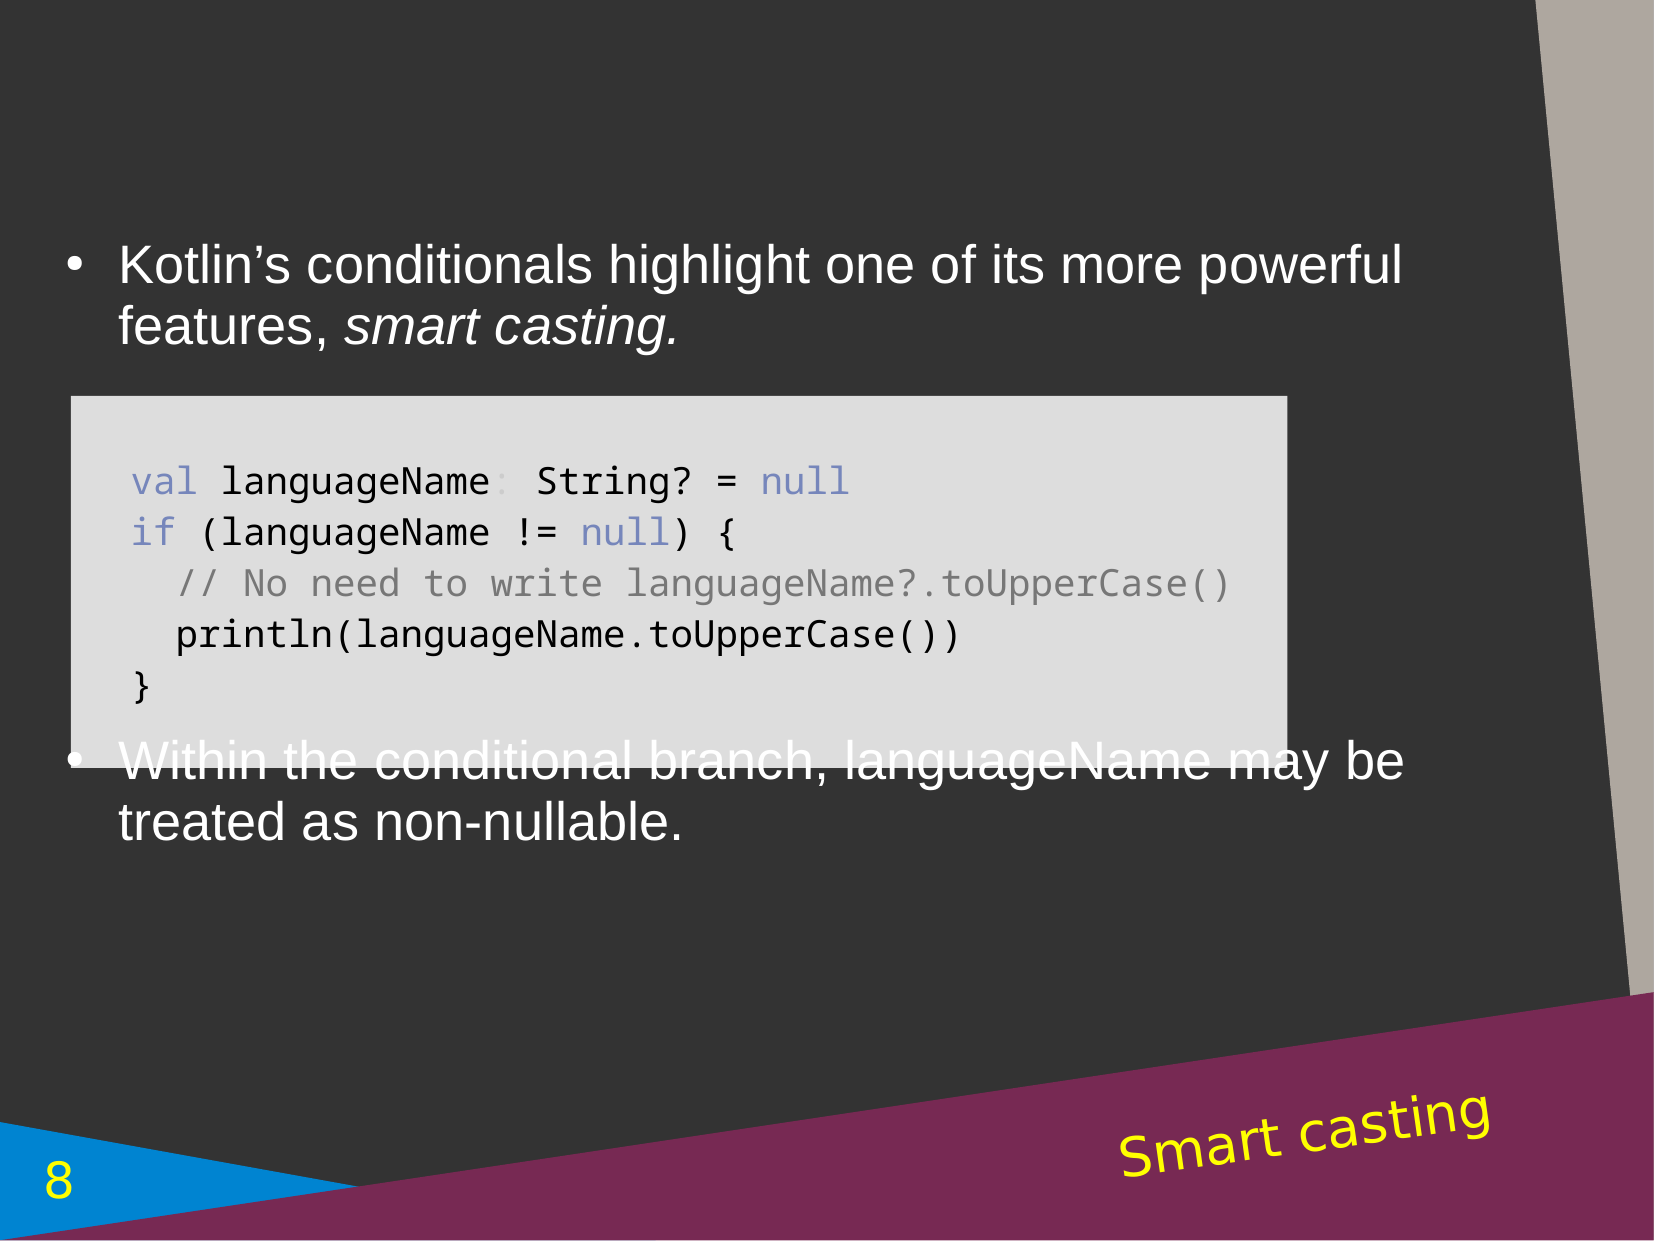

Kotlin’s conditionals highlight one of its more powerful features, smart casting.
 val languageName: String? = null
 if (languageName != null) {
 // No need to write languageName?.toUpperCase()
 println(languageName.toUpperCase())
 }
Within the conditional branch, languageName may be treated as non-nullable.
# Smart casting
8